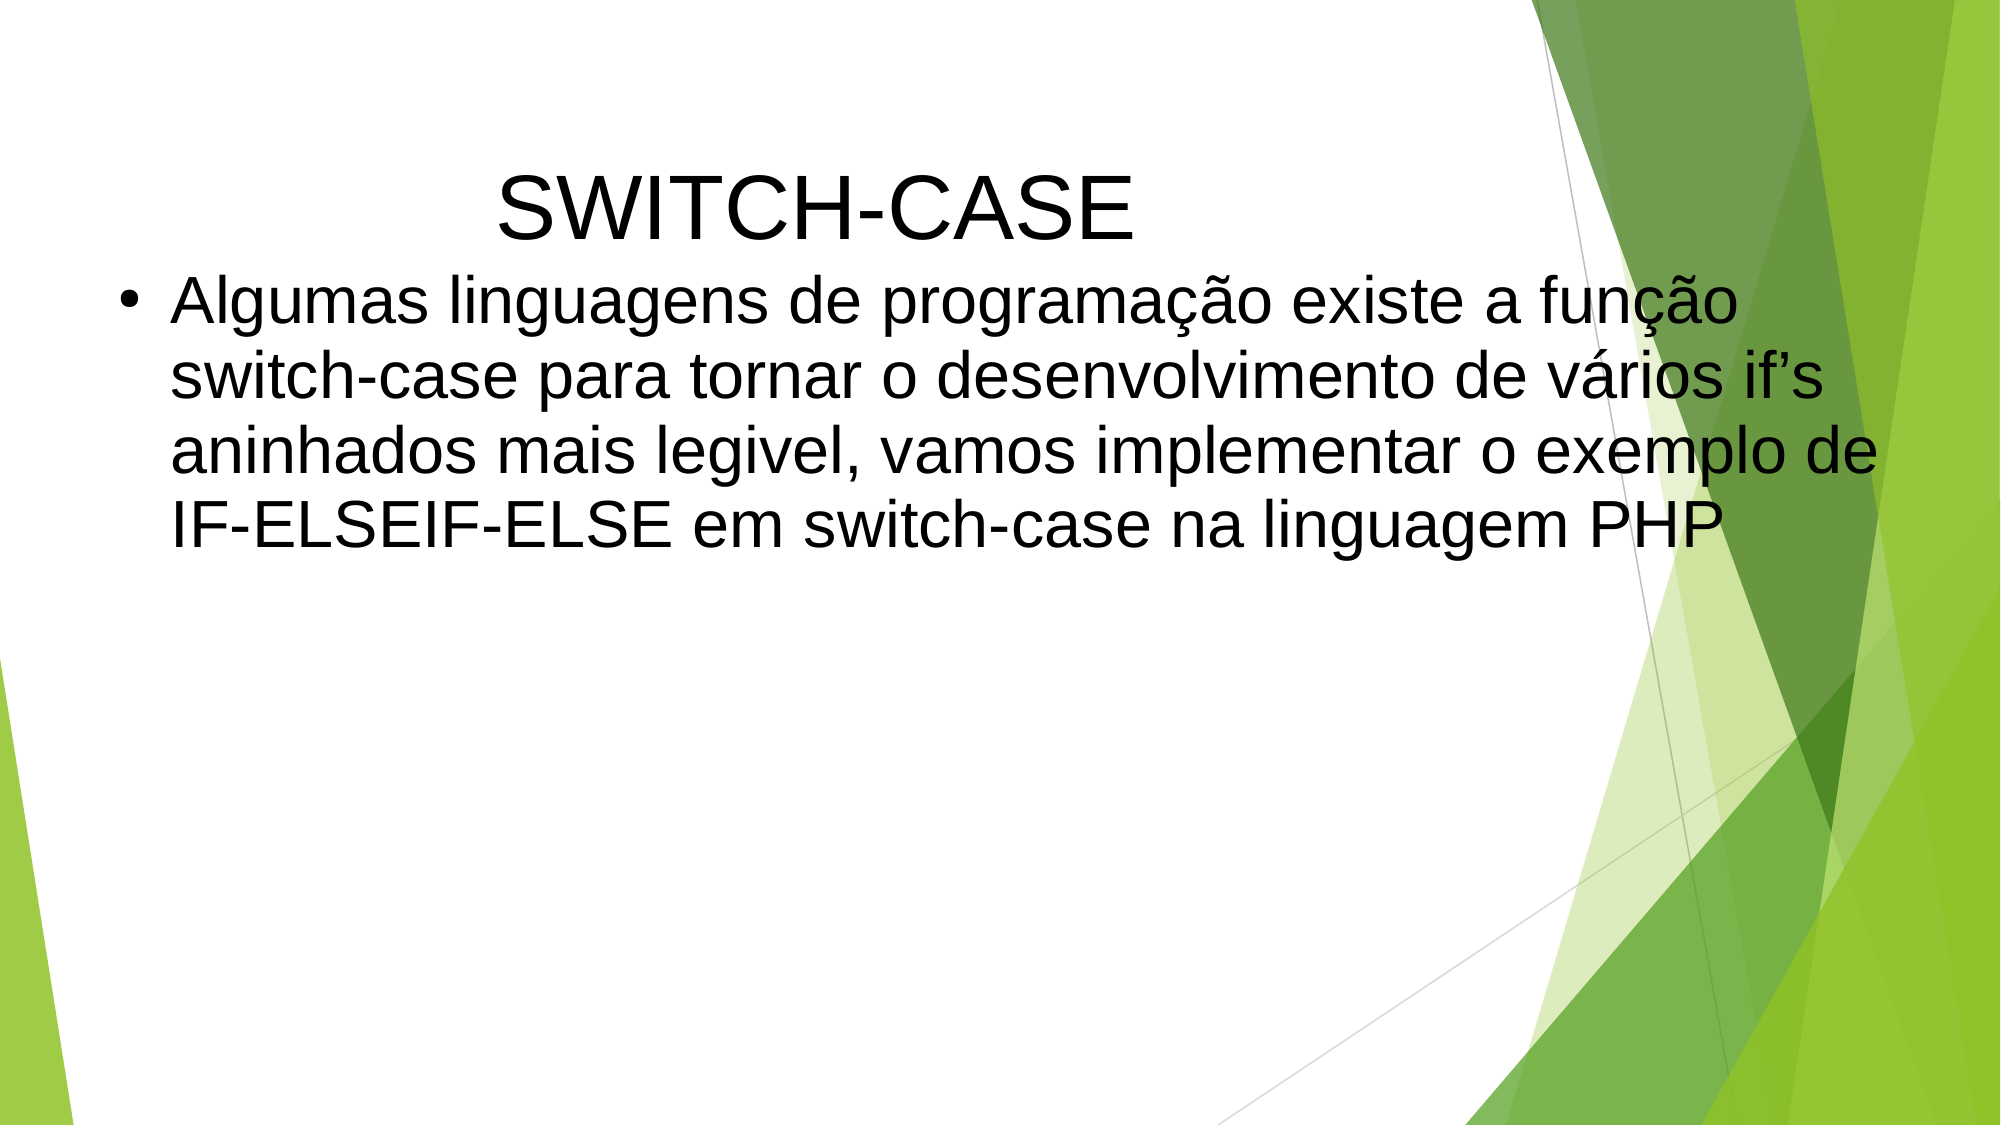

# SWITCH-CASE
Algumas linguagens de programação existe a função switch-case para tornar o desenvolvimento de vários if’s aninhados mais legivel, vamos implementar o exemplo de IF-ELSEIF-ELSE em switch-case na linguagem PHP